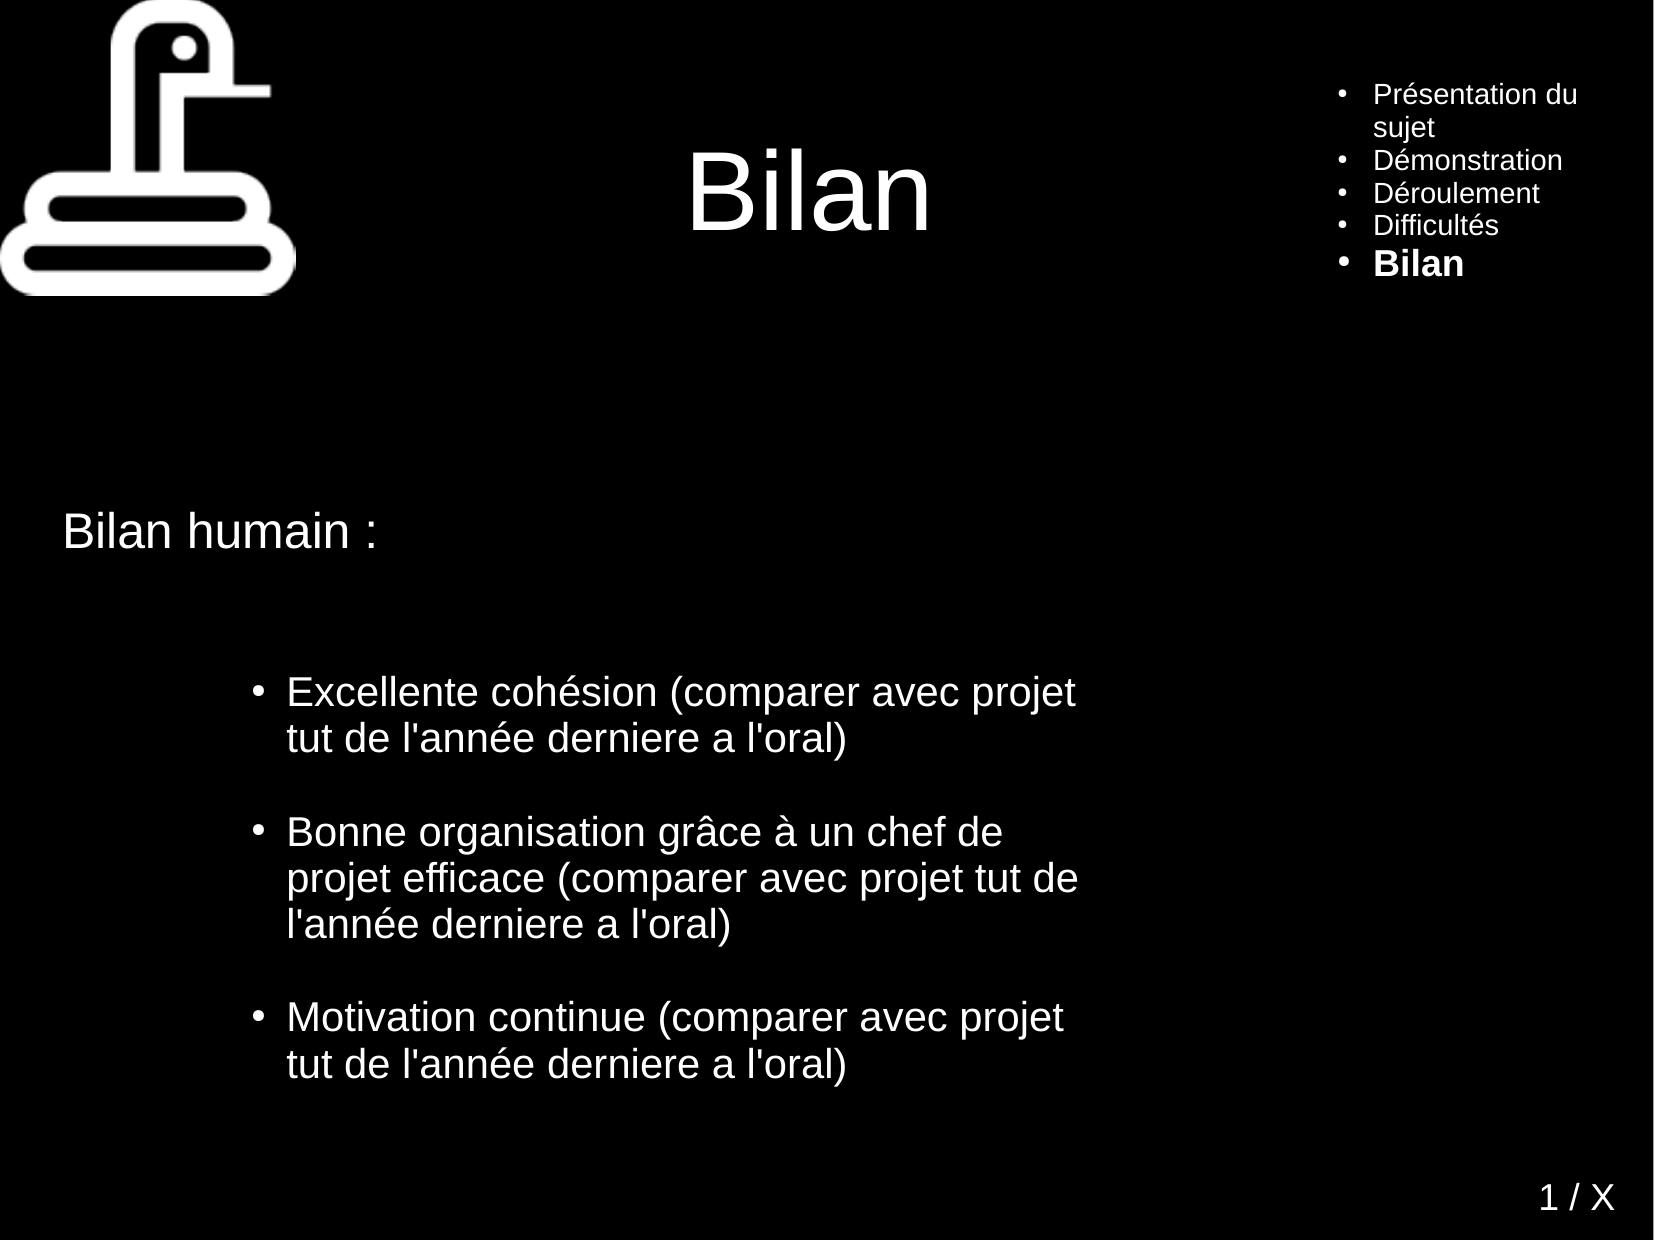

Présentation du sujet
Démonstration
Déroulement
Difficultés
Bilan
# Bilan
Bilan humain :
Excellente cohésion (comparer avec projet tut de l'année derniere a l'oral)
Bonne organisation grâce à un chef de projet efficace (comparer avec projet tut de l'année derniere a l'oral)
Motivation continue (comparer avec projet tut de l'année derniere a l'oral)
1 / X